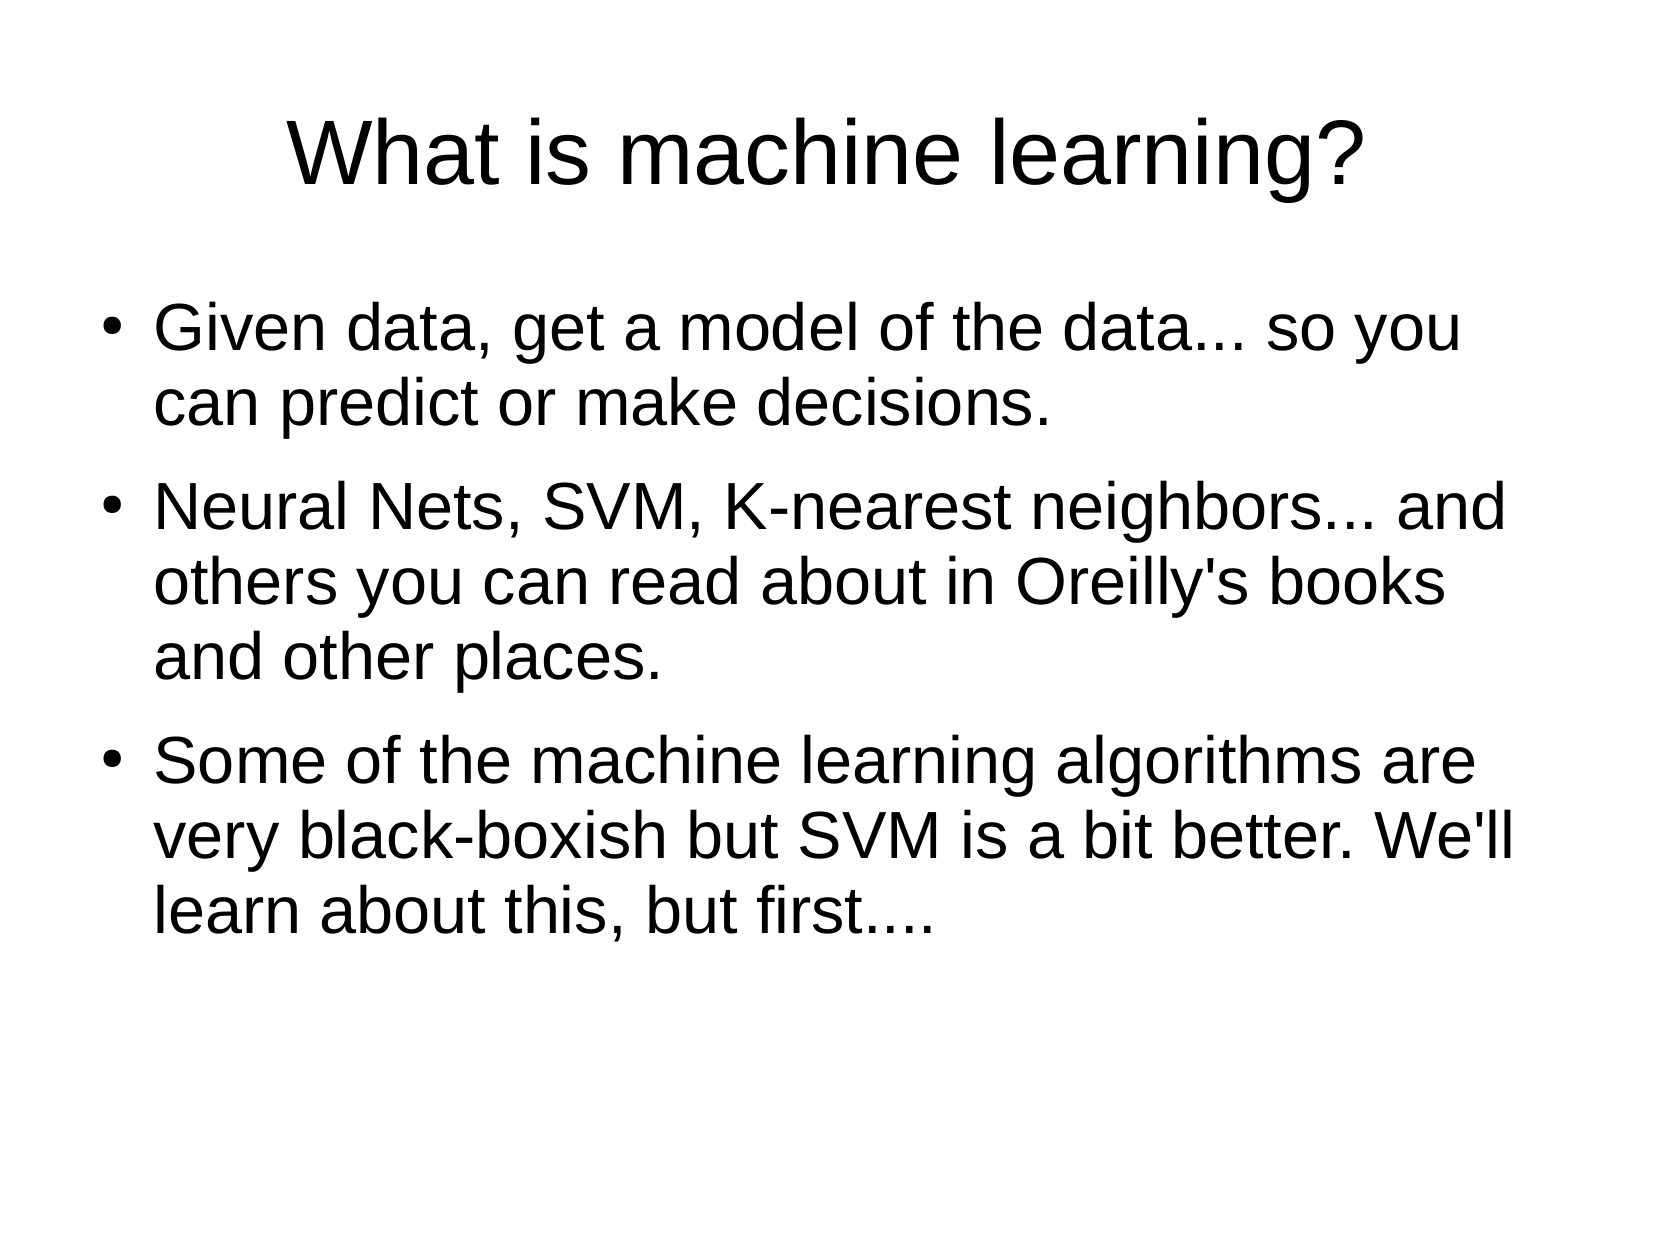

# What is machine learning?
Given data, get a model of the data... so you can predict or make decisions.
Neural Nets, SVM, K-nearest neighbors... and others you can read about in Oreilly's books and other places.
Some of the machine learning algorithms are very black-boxish but SVM is a bit better. We'll learn about this, but first....